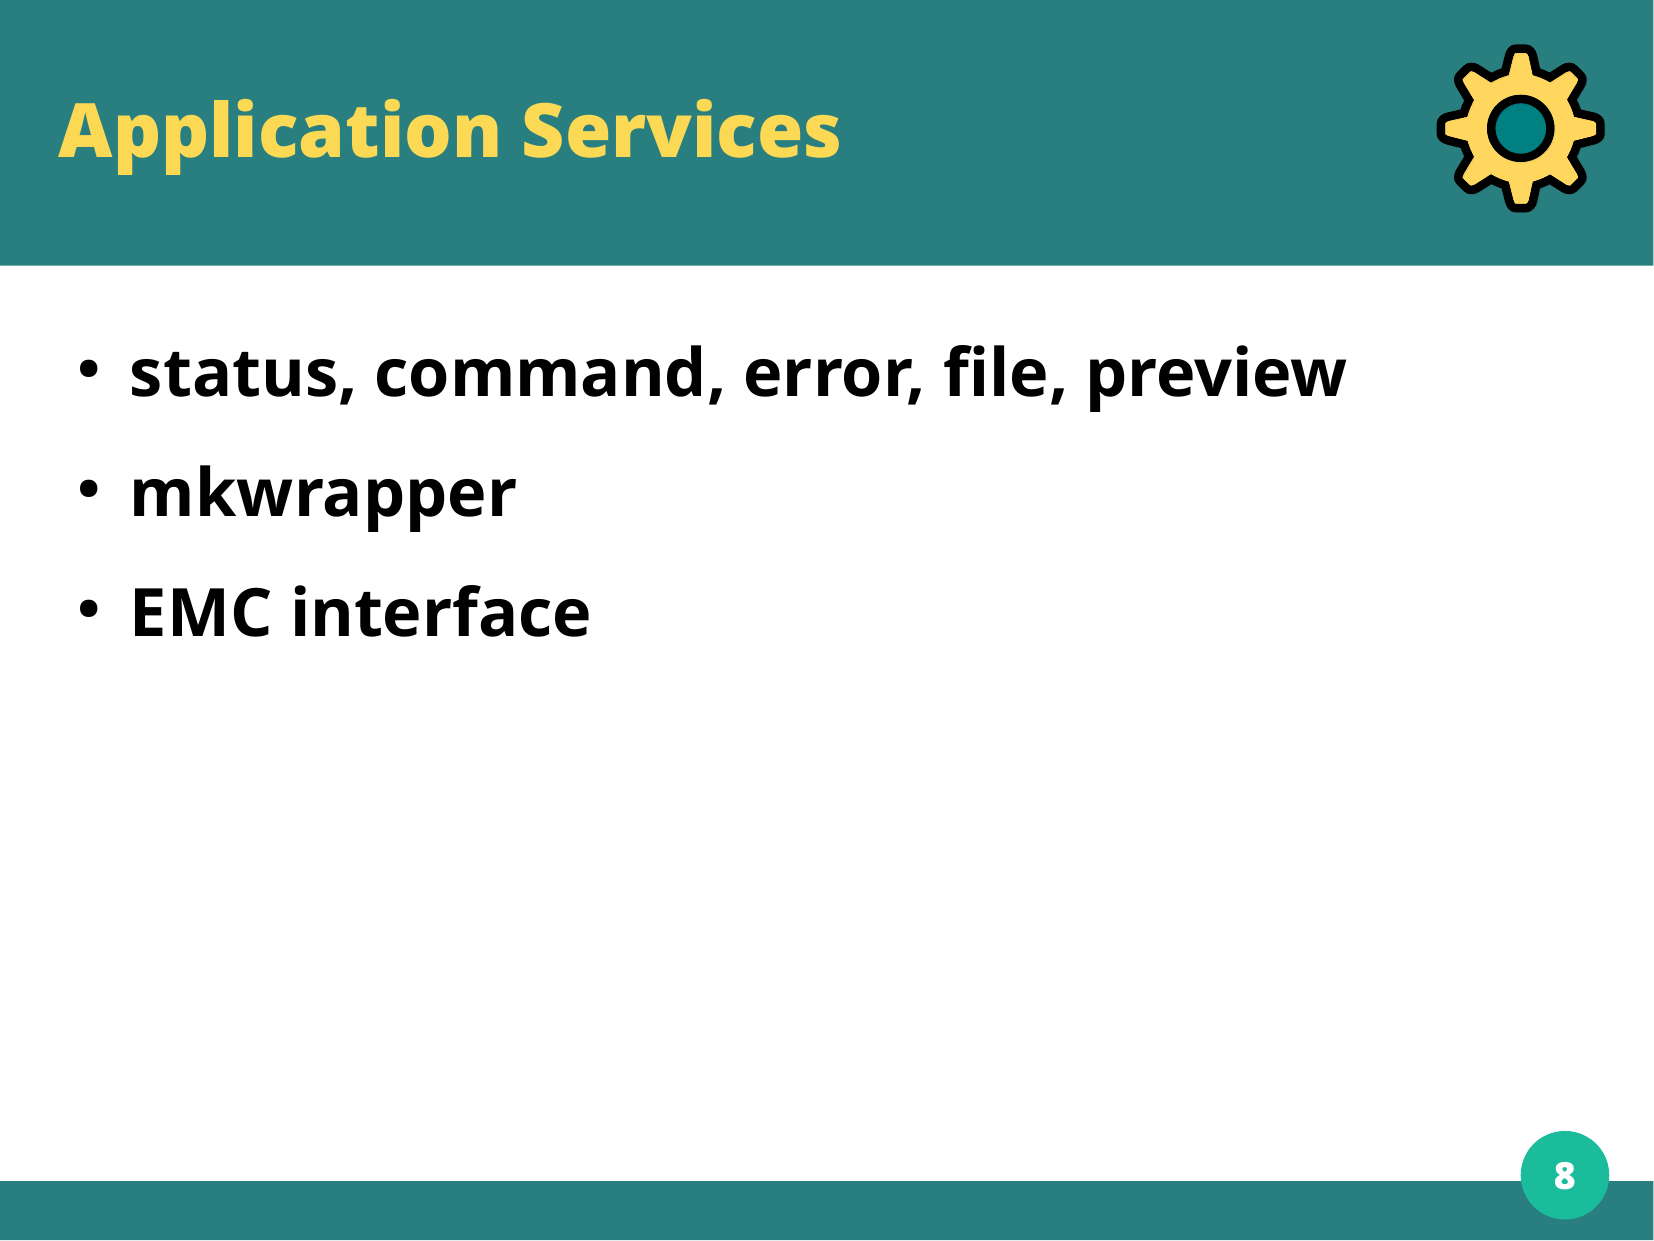

# Application Services
status, command, error, file, preview
mkwrapper
EMC interface
8